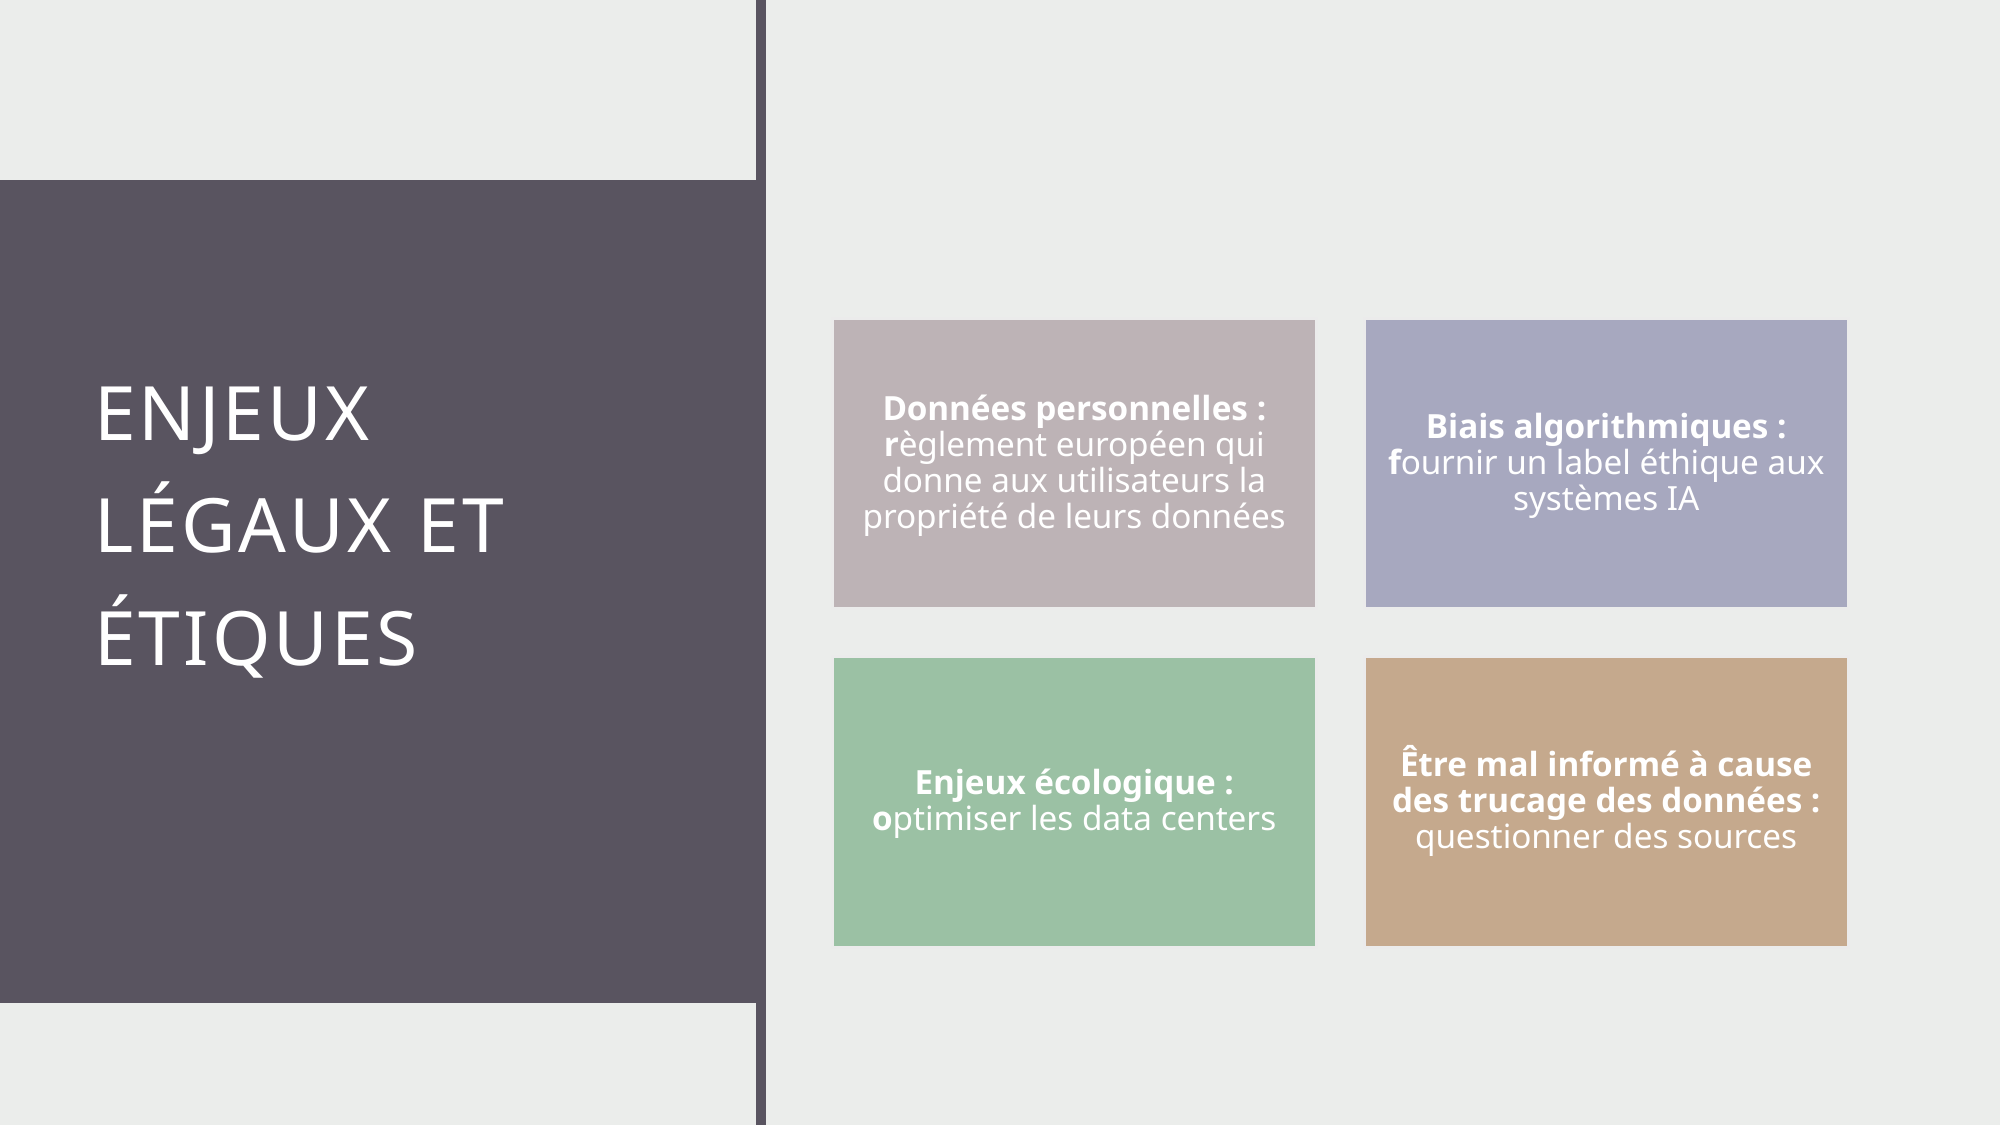

# Enjeux légaux et étiques
Données personnelles : règlement européen qui donne aux utilisateurs la propriété de leurs données
Biais algorithmiques : fournir un label éthique aux systèmes IA
Enjeux écologique : optimiser les data centers
Être mal informé à cause des trucage des données : questionner des sources